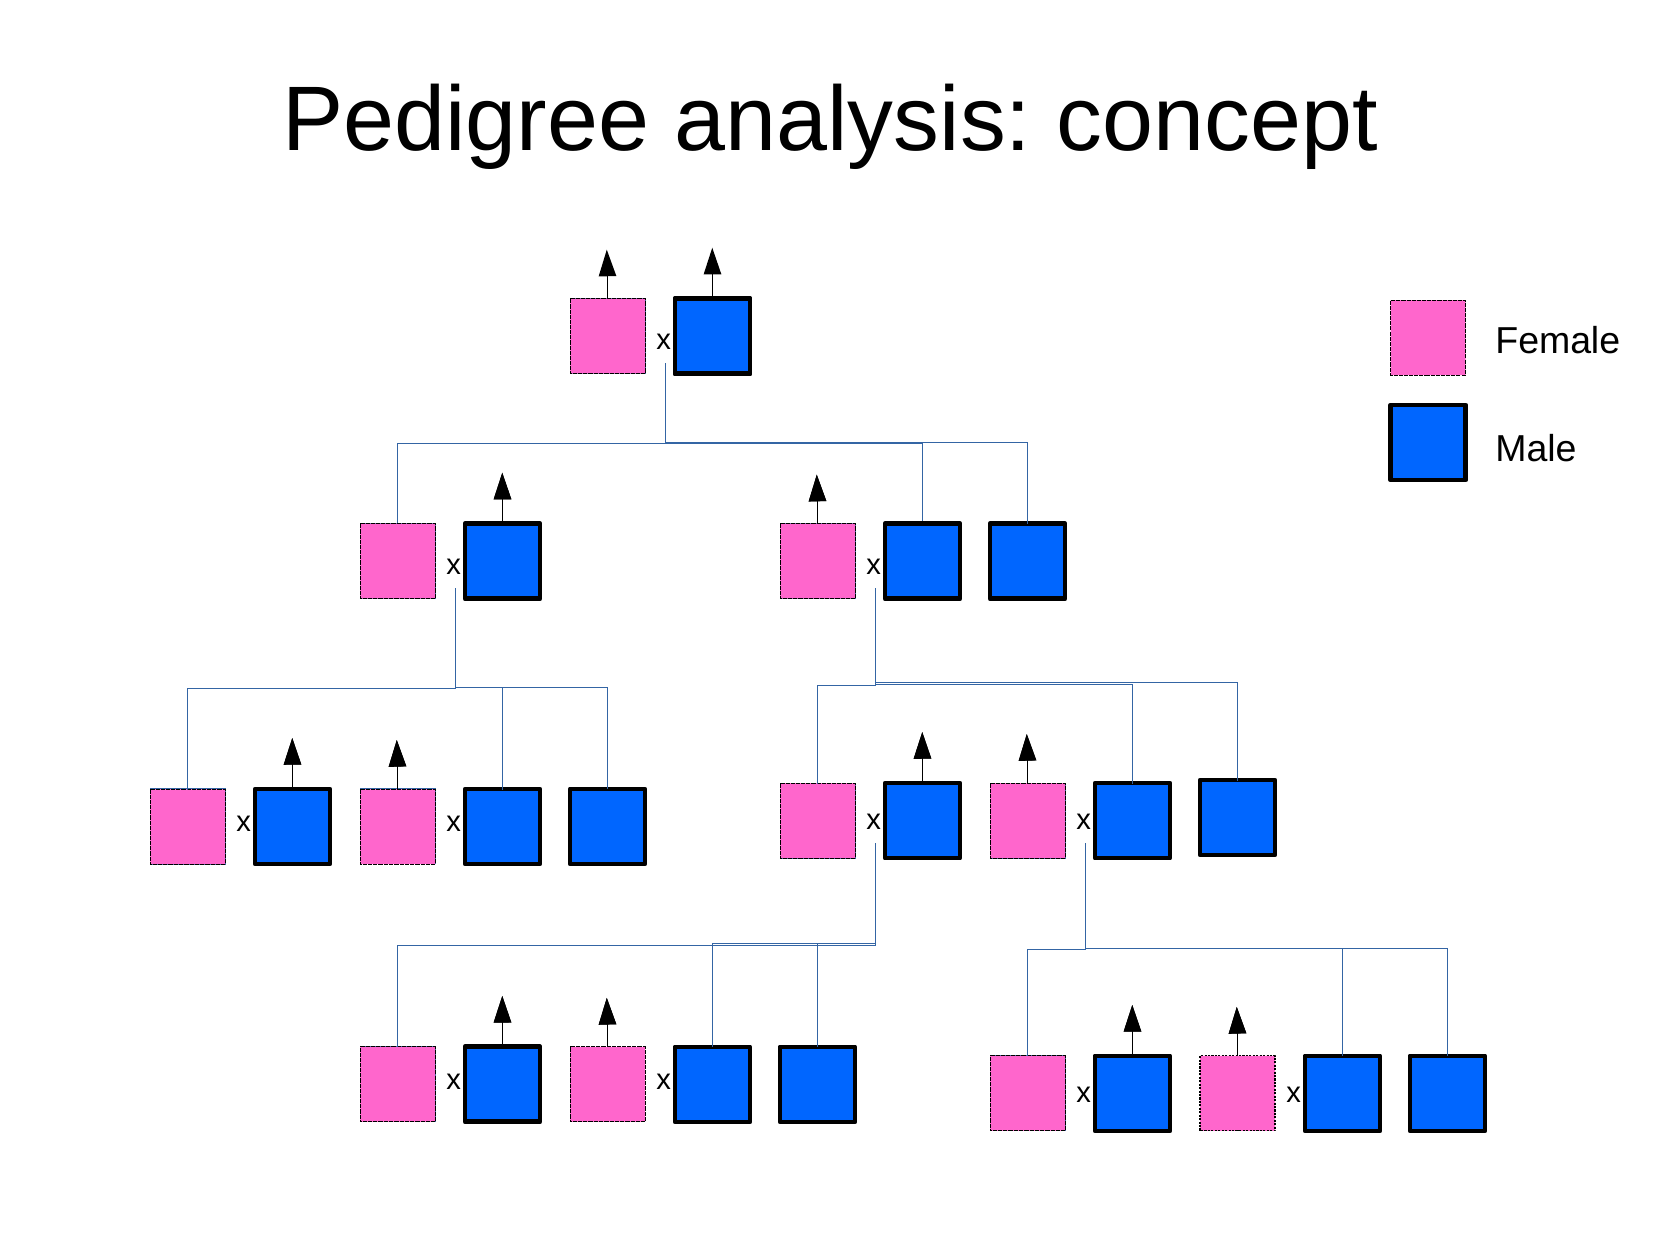

# Pedigree analysis: concept
Female
x
Male
x
x
x
x
x
x
x
x
x
x